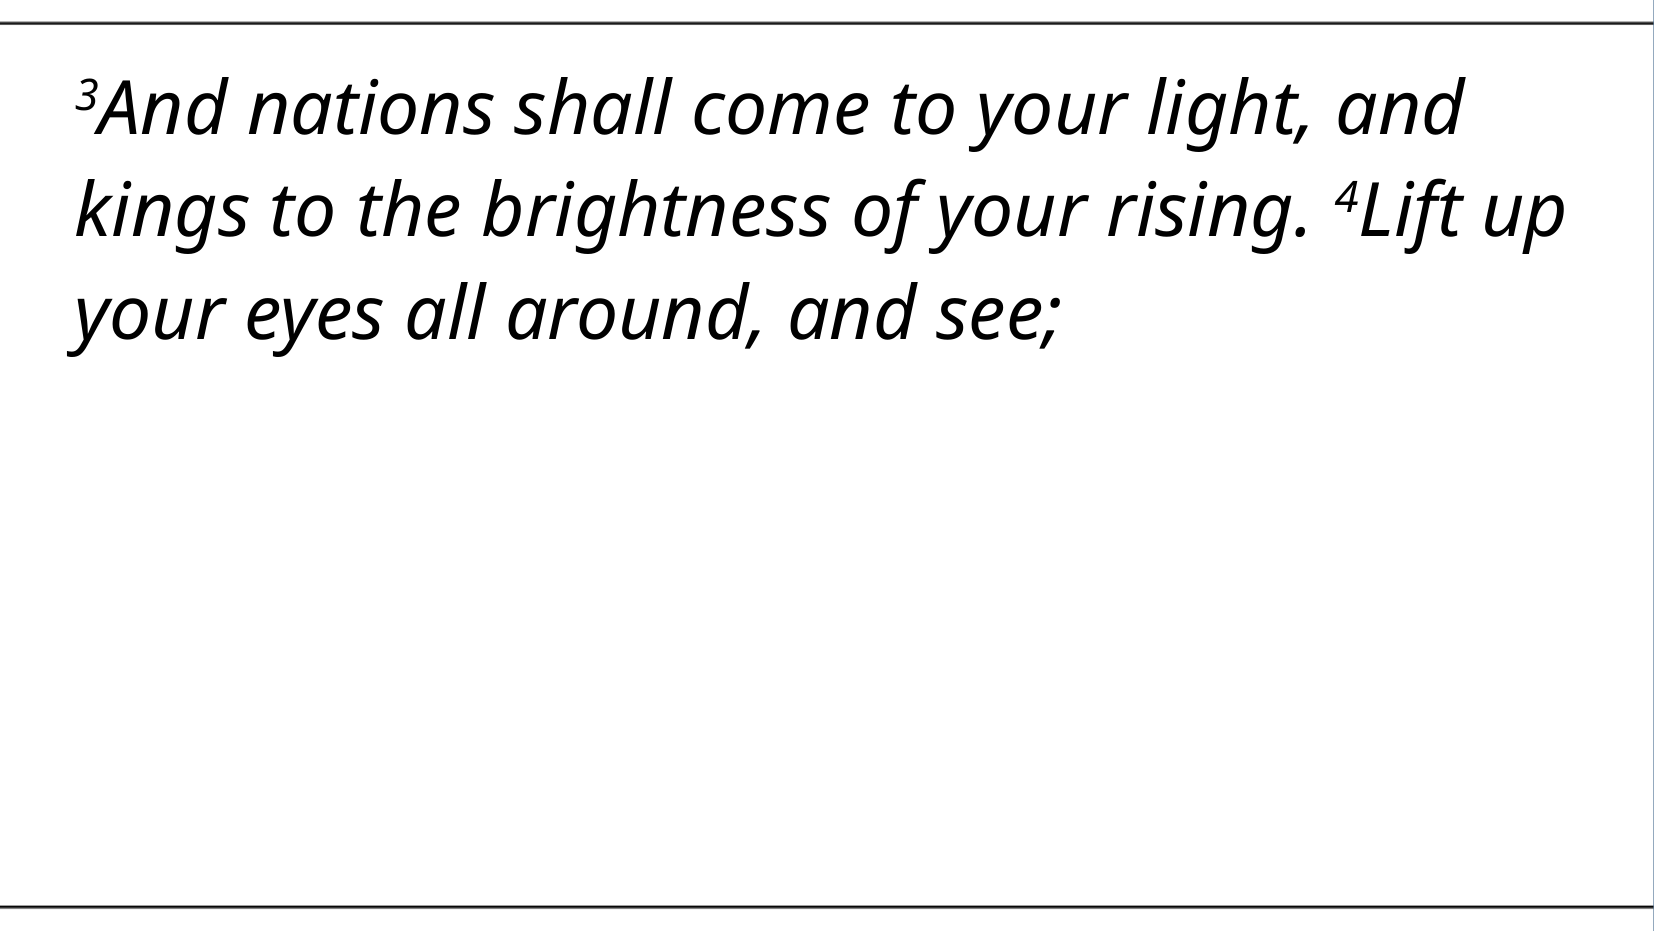

3And nations shall come to your light, and kings to the brightness of your rising. 4Lift up your eyes all around, and see;